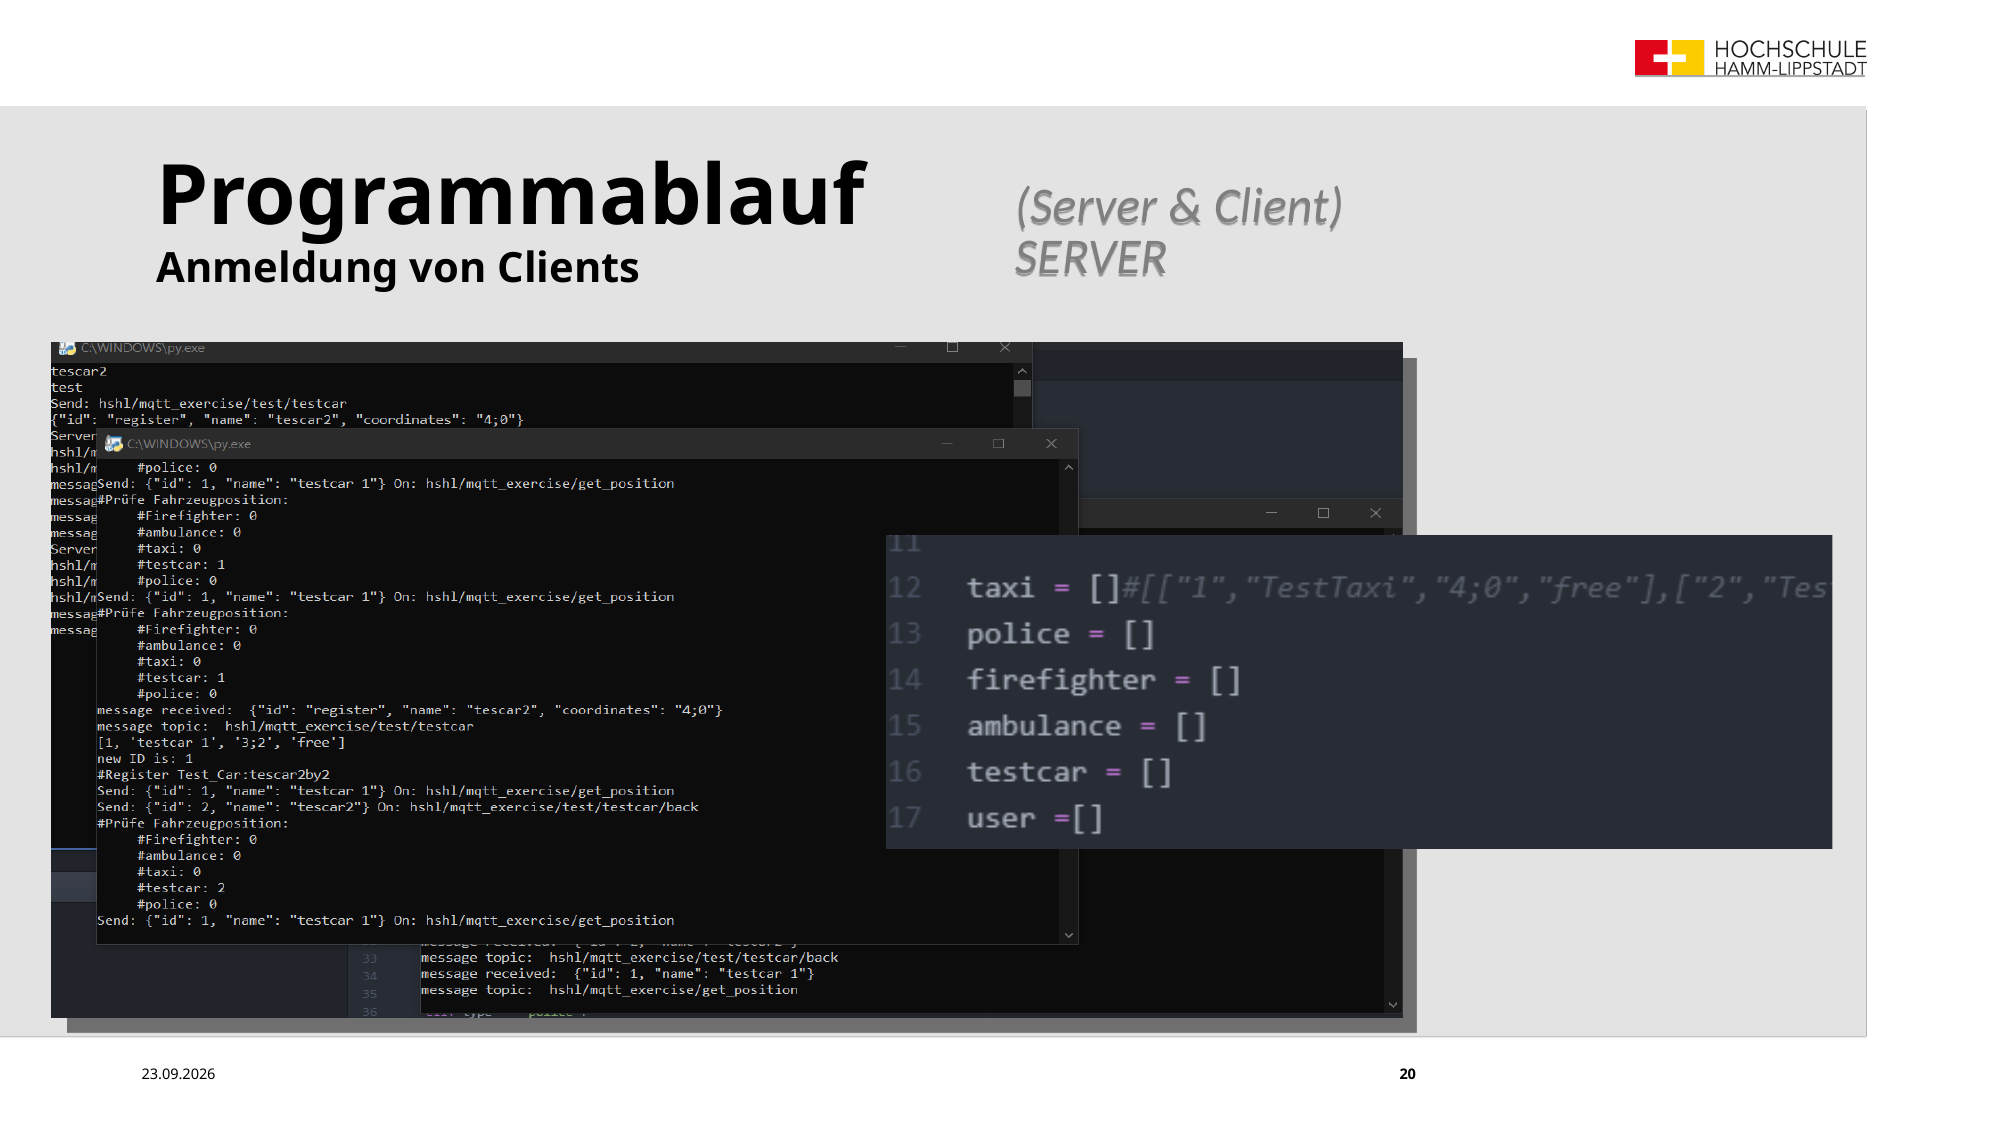

# Programmablauf Anmeldung von Clients
(Server & Client)
SERVER
20